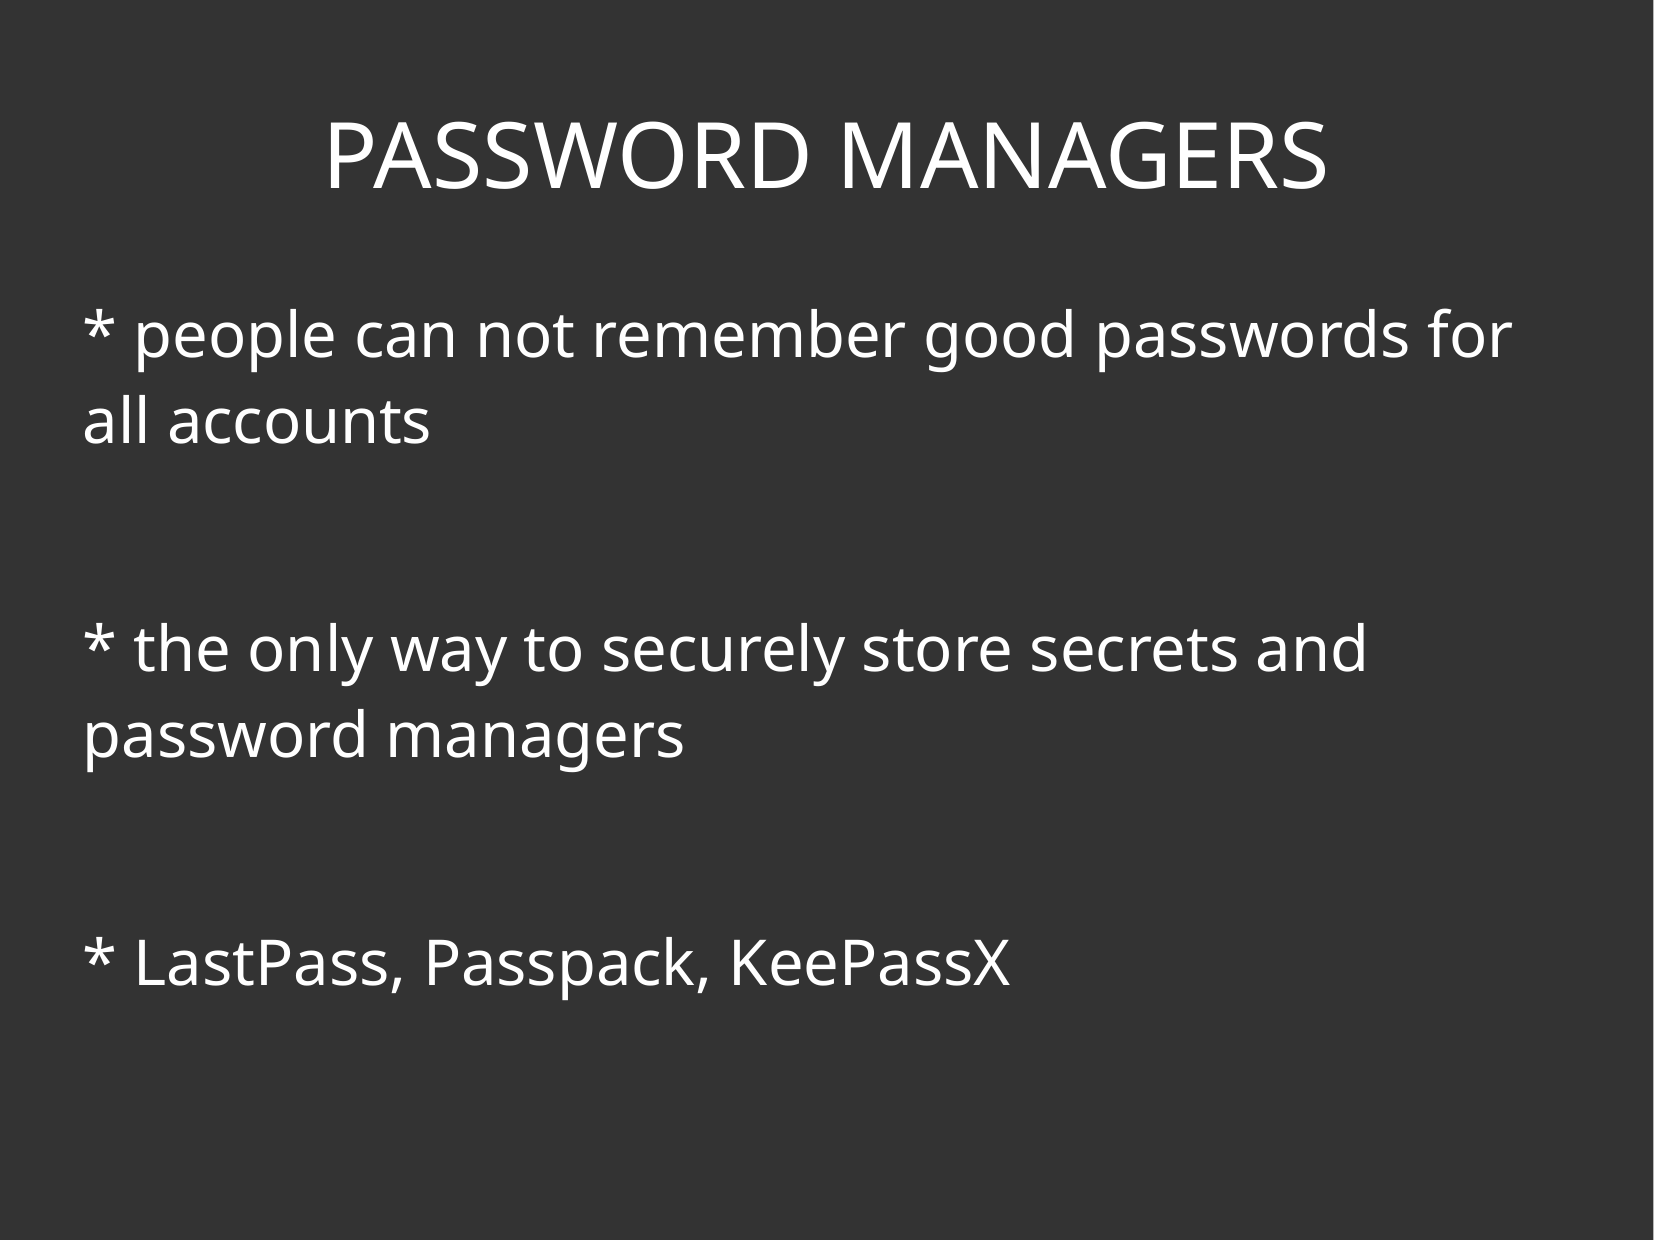

# PASSWORD MANAGERS
* people can not remember good passwords for all accounts
* the only way to securely store secrets and password managers
* LastPass, Passpack, KeePassX